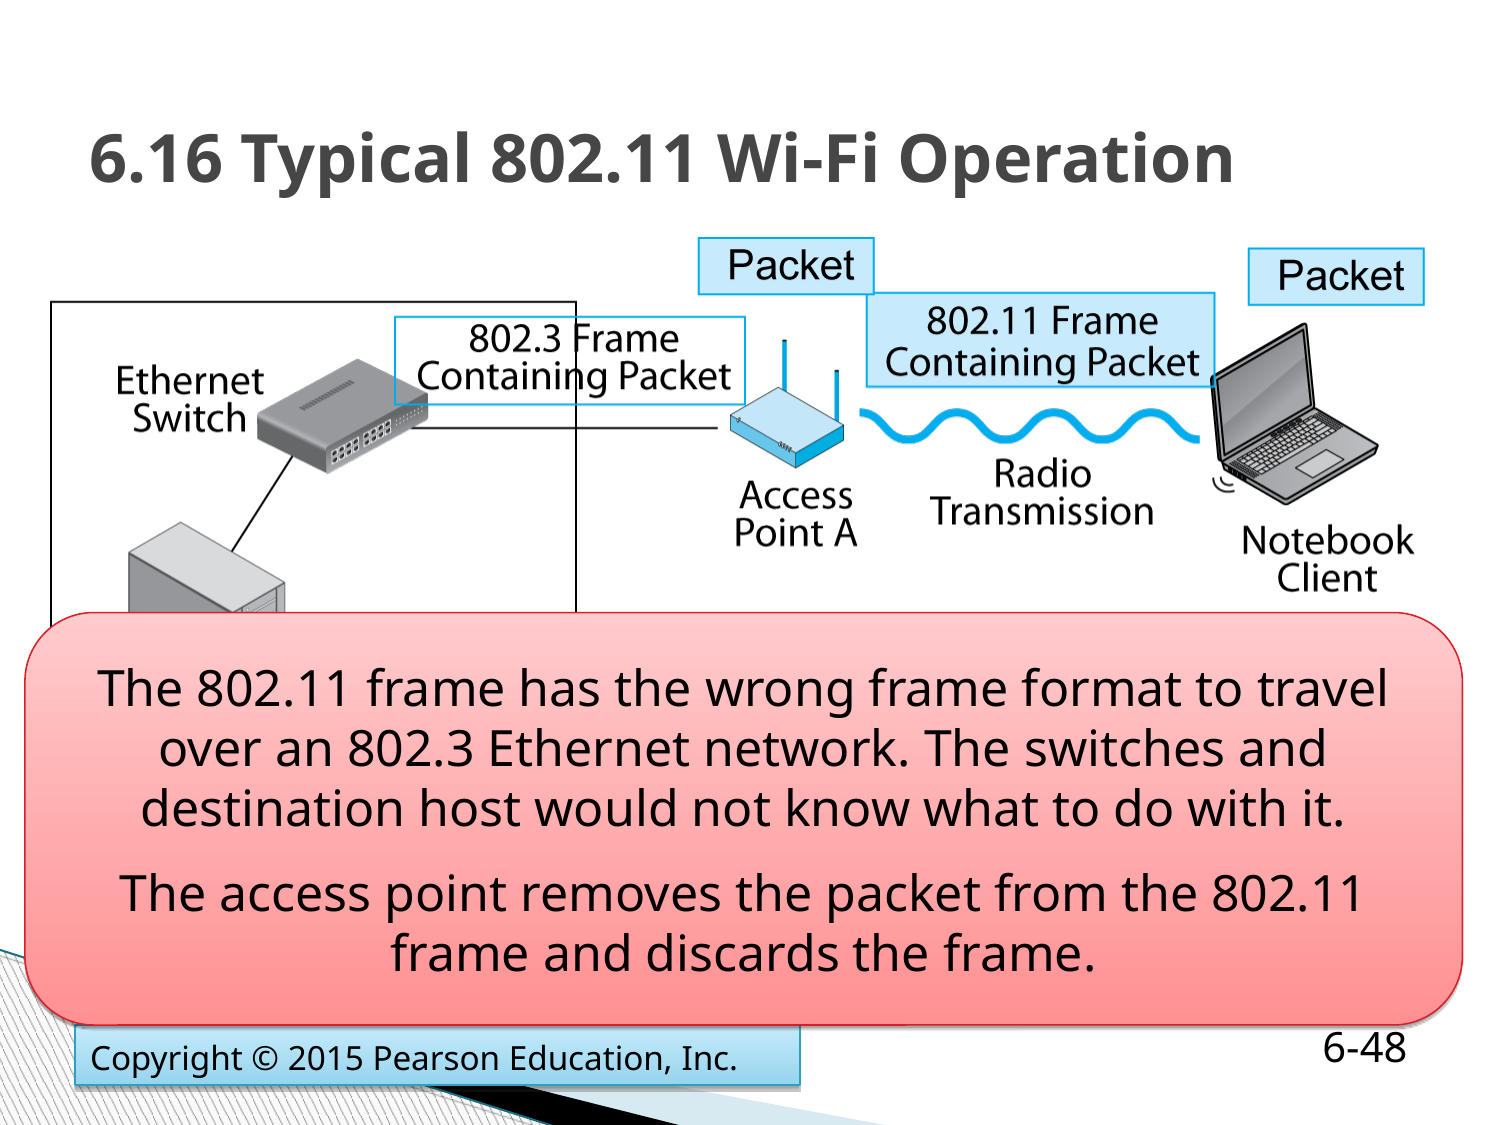

# 6.16 Typical 802.11 Wi-Fi Operation
The 802.11 frame has the wrong frame format to travel over an 802.3 Ethernet network. The switches and destination host would not know what to do with it.
The access point removes the packet from the 802.11 frame and discards the frame.
Copyright © 2015 Pearson Education, Inc.